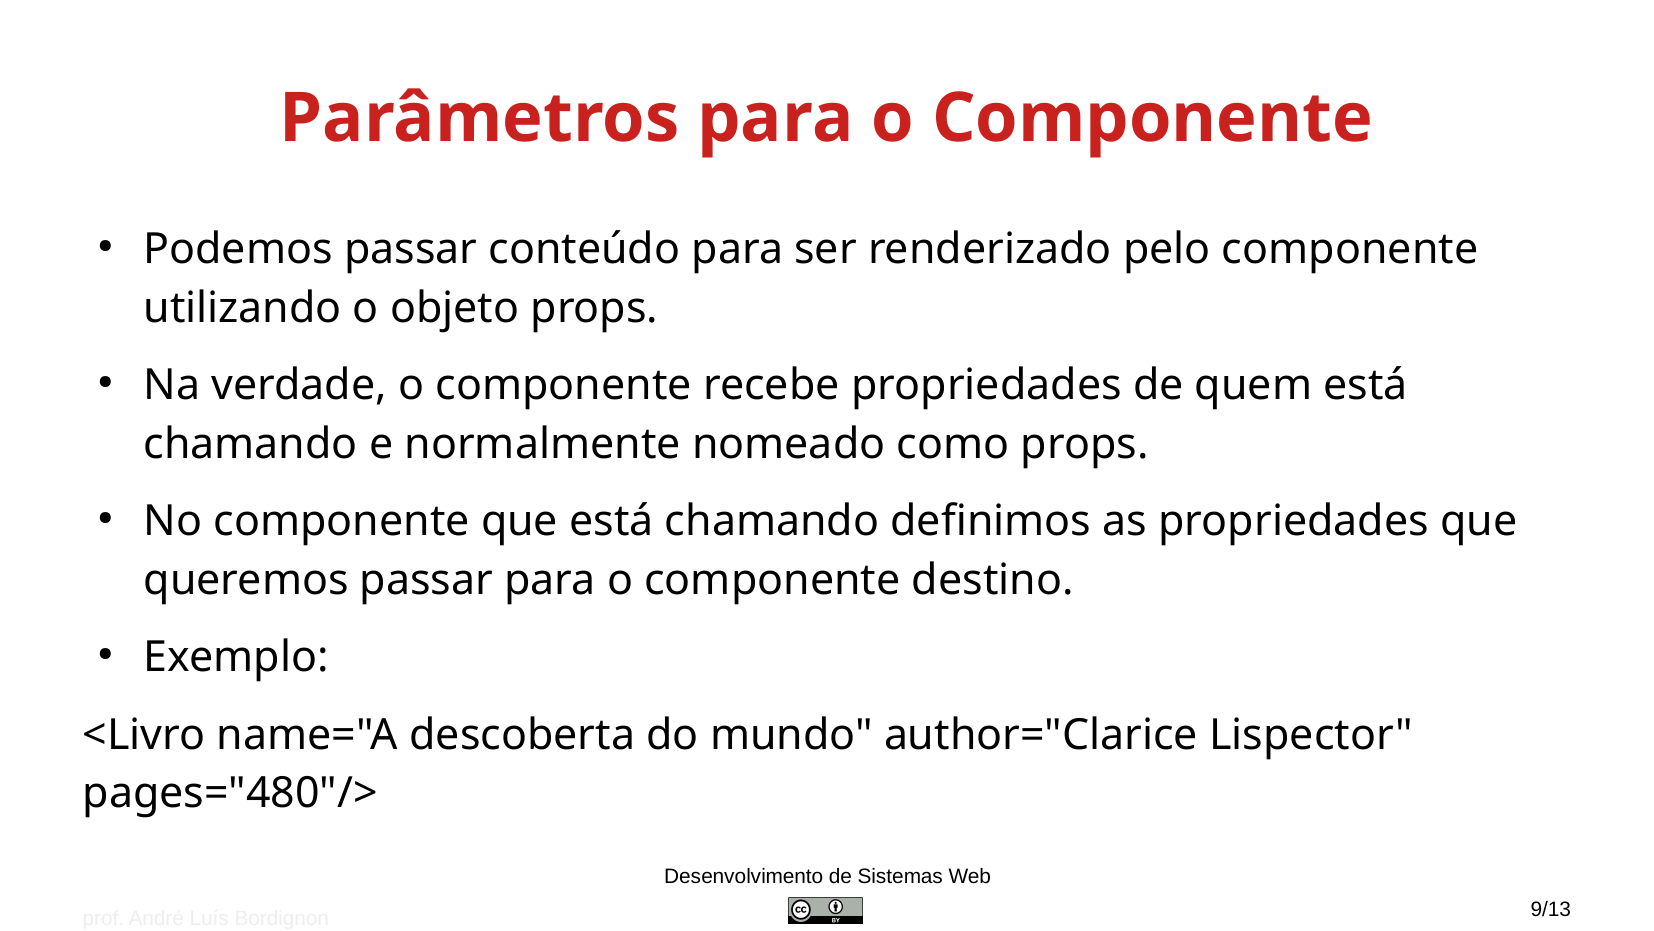

# Parâmetros para o Componente
Podemos passar conteúdo para ser renderizado pelo componente utilizando o objeto props.
Na verdade, o componente recebe propriedades de quem está chamando e normalmente nomeado como props.
No componente que está chamando definimos as propriedades que queremos passar para o componente destino.
Exemplo:
<Livro name="A descoberta do mundo" author="Clarice Lispector" pages="480"/>
9
prof. André Luís Bordignon